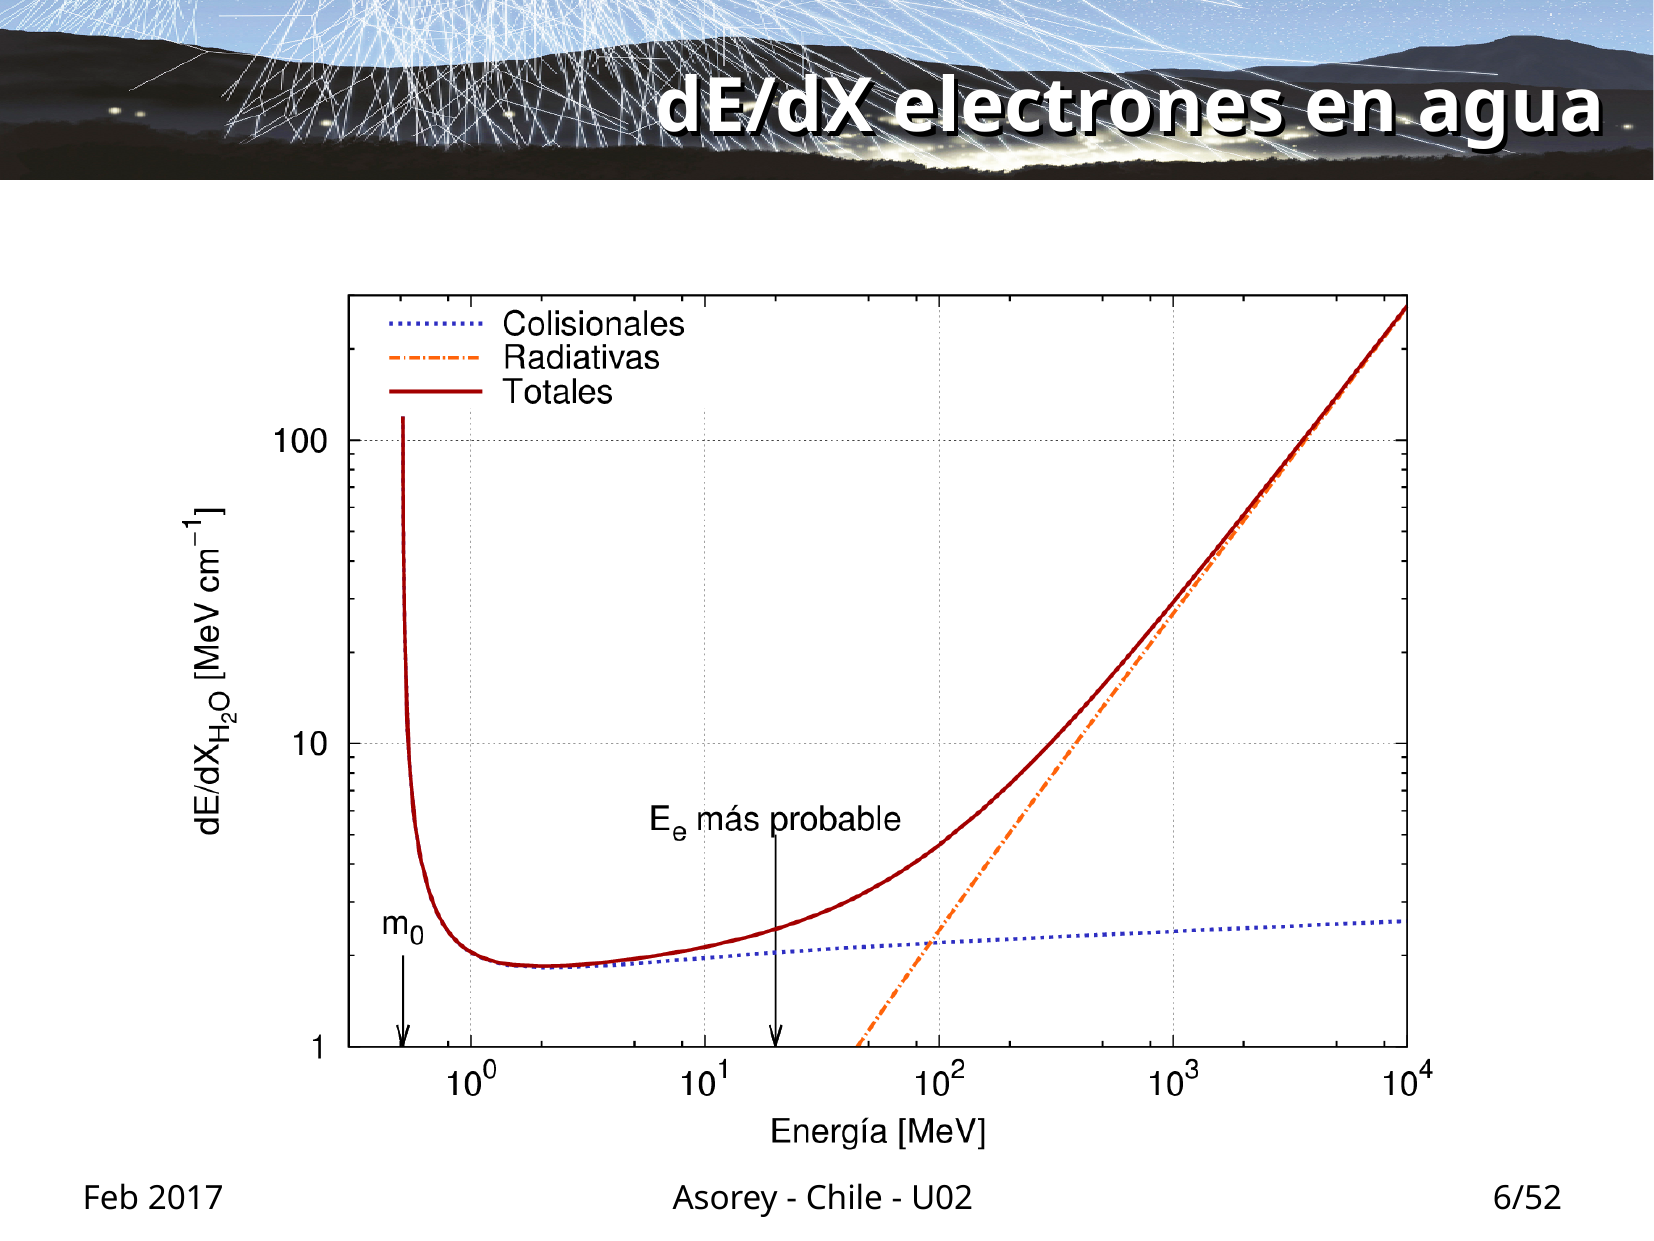

# dE/dX electrones en agua
Feb 2017
Asorey - Chile - U02
6